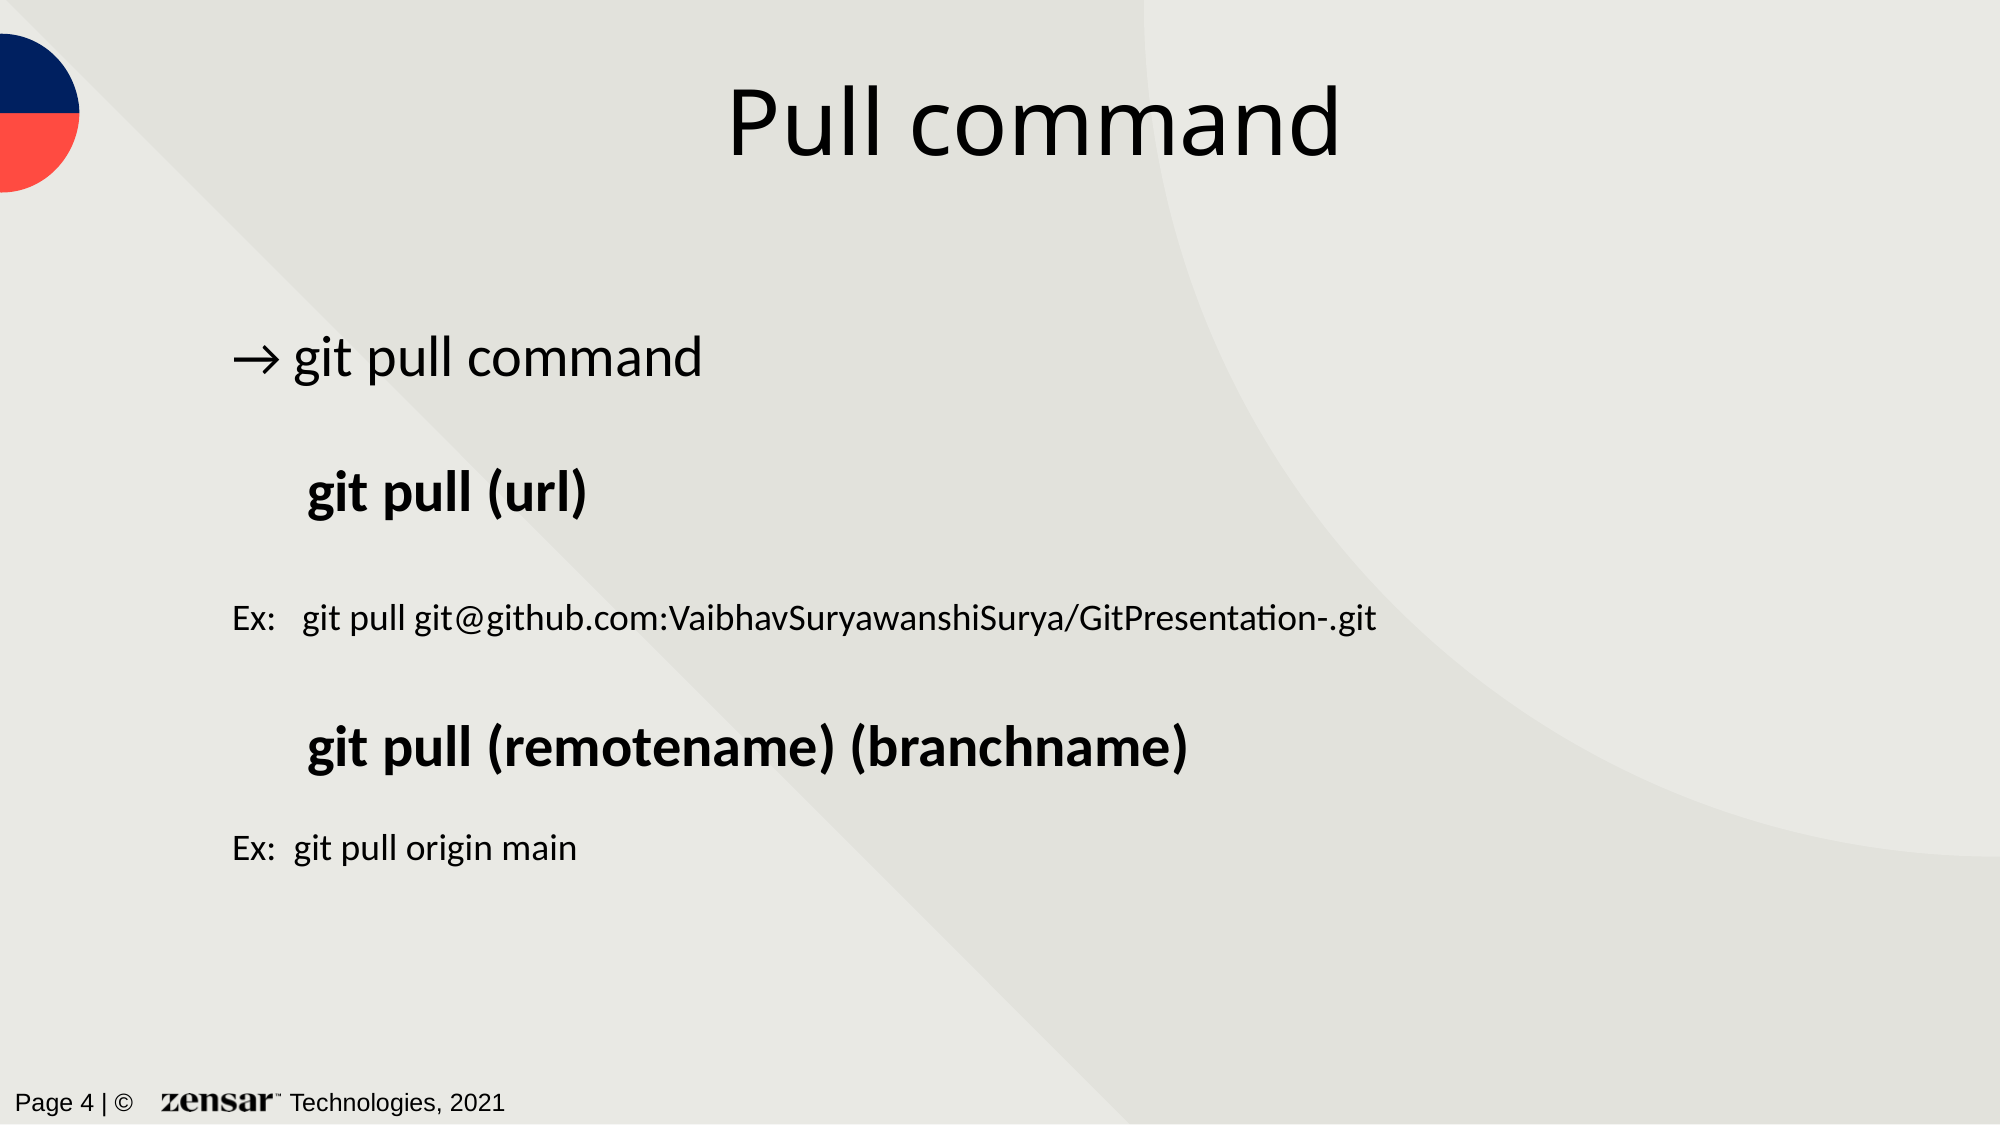

# Pull command
→ git pull command
	git pull (url)
Ex: git pull git@github.com:VaibhavSuryawanshiSurya/GitPresentation-.git
	git pull (remotename) (branchname)
Ex: git pull origin main